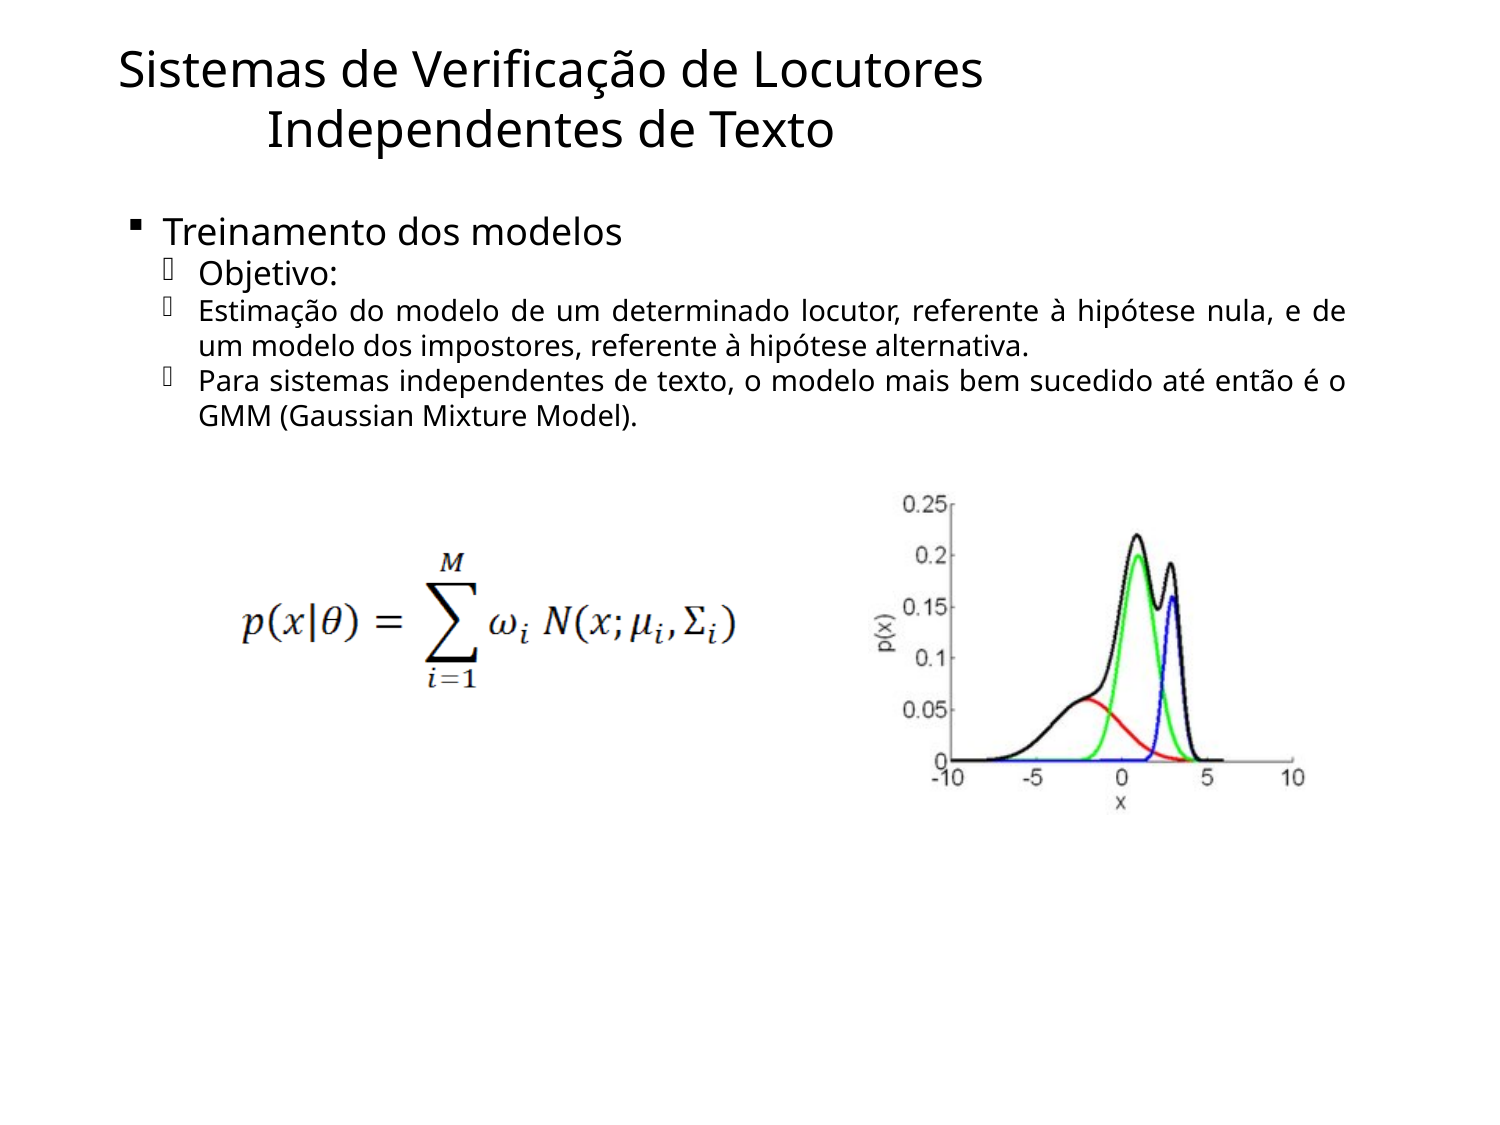

Sistemas de Verificação de Locutores Independentes de Texto
Treinamento dos modelos
Objetivo:
Estimação do modelo de um determinado locutor, referente à hipótese nula, e de um modelo dos impostores, referente à hipótese alternativa.
Para sistemas independentes de texto, o modelo mais bem sucedido até então é o GMM (Gaussian Mixture Model).